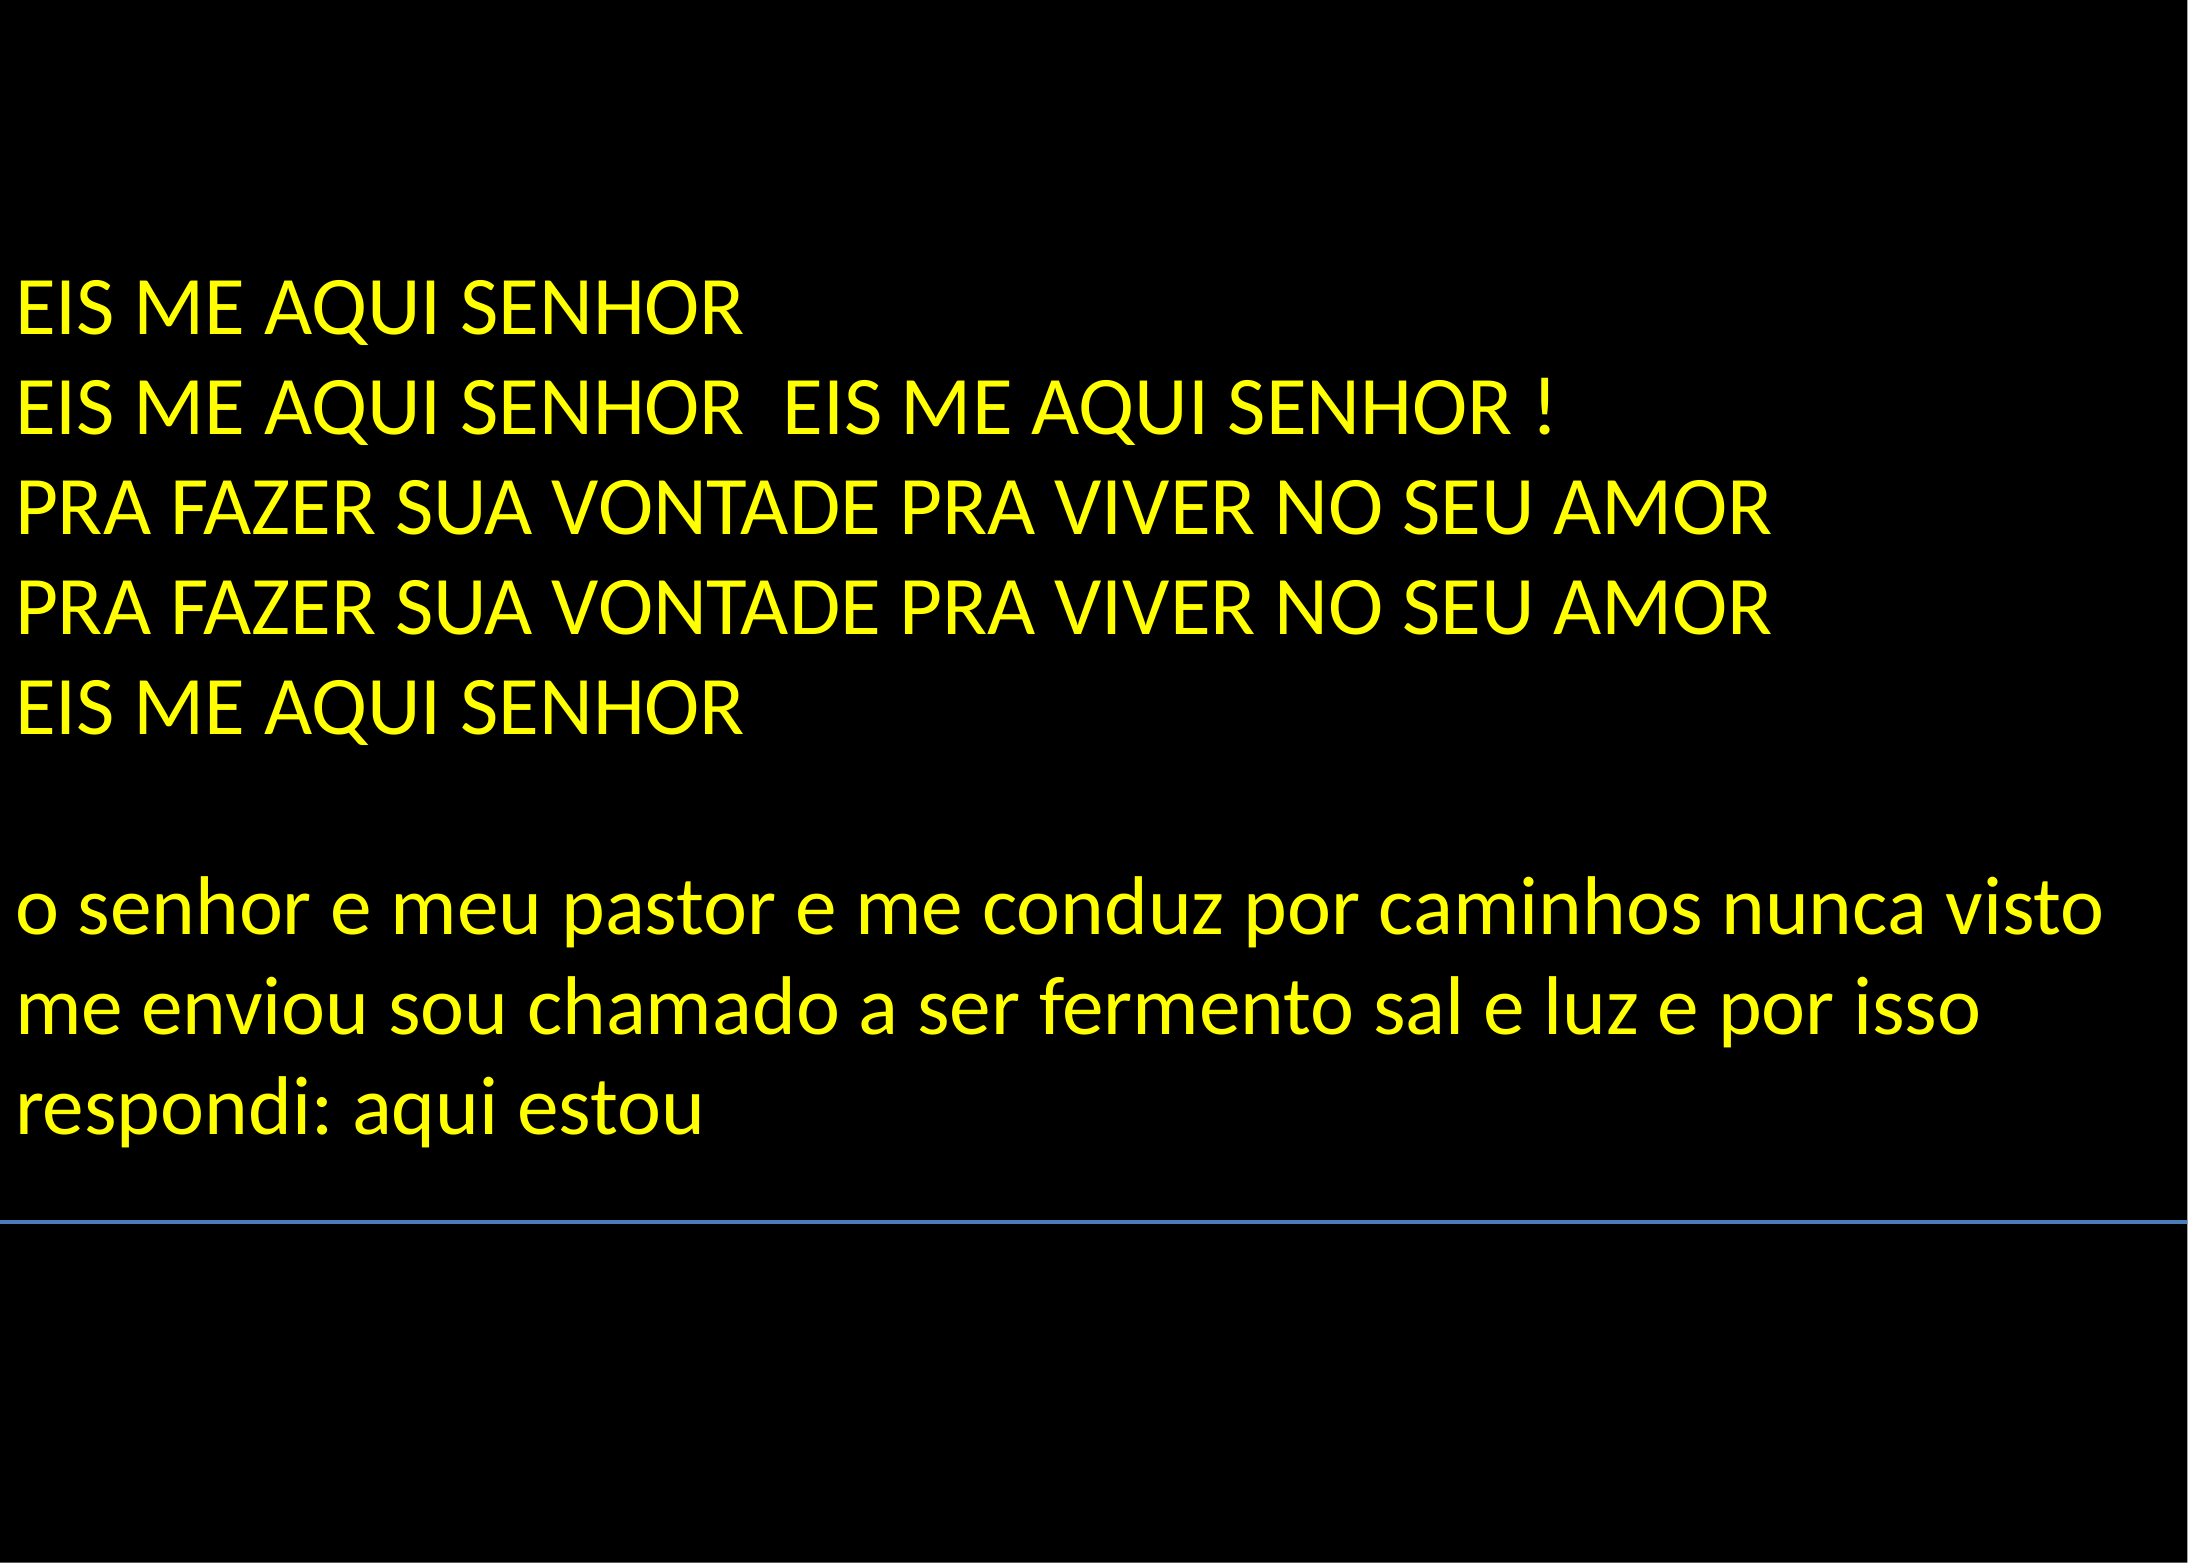

# EIS ME AQUI SENHOR EIS ME AQUI SENHOR EIS ME AQUI SENHOR ! PRA FAZER SUA VONTADE PRA VIVER NO SEU AMOR PRA FAZER SUA VONTADE PRA VIVER NO SEU AMOR EIS ME AQUI SENHOR o senhor e meu pastor e me conduz por caminhos nunca visto me enviou sou chamado a ser fermento sal e luz e por isso respondi: aqui estou